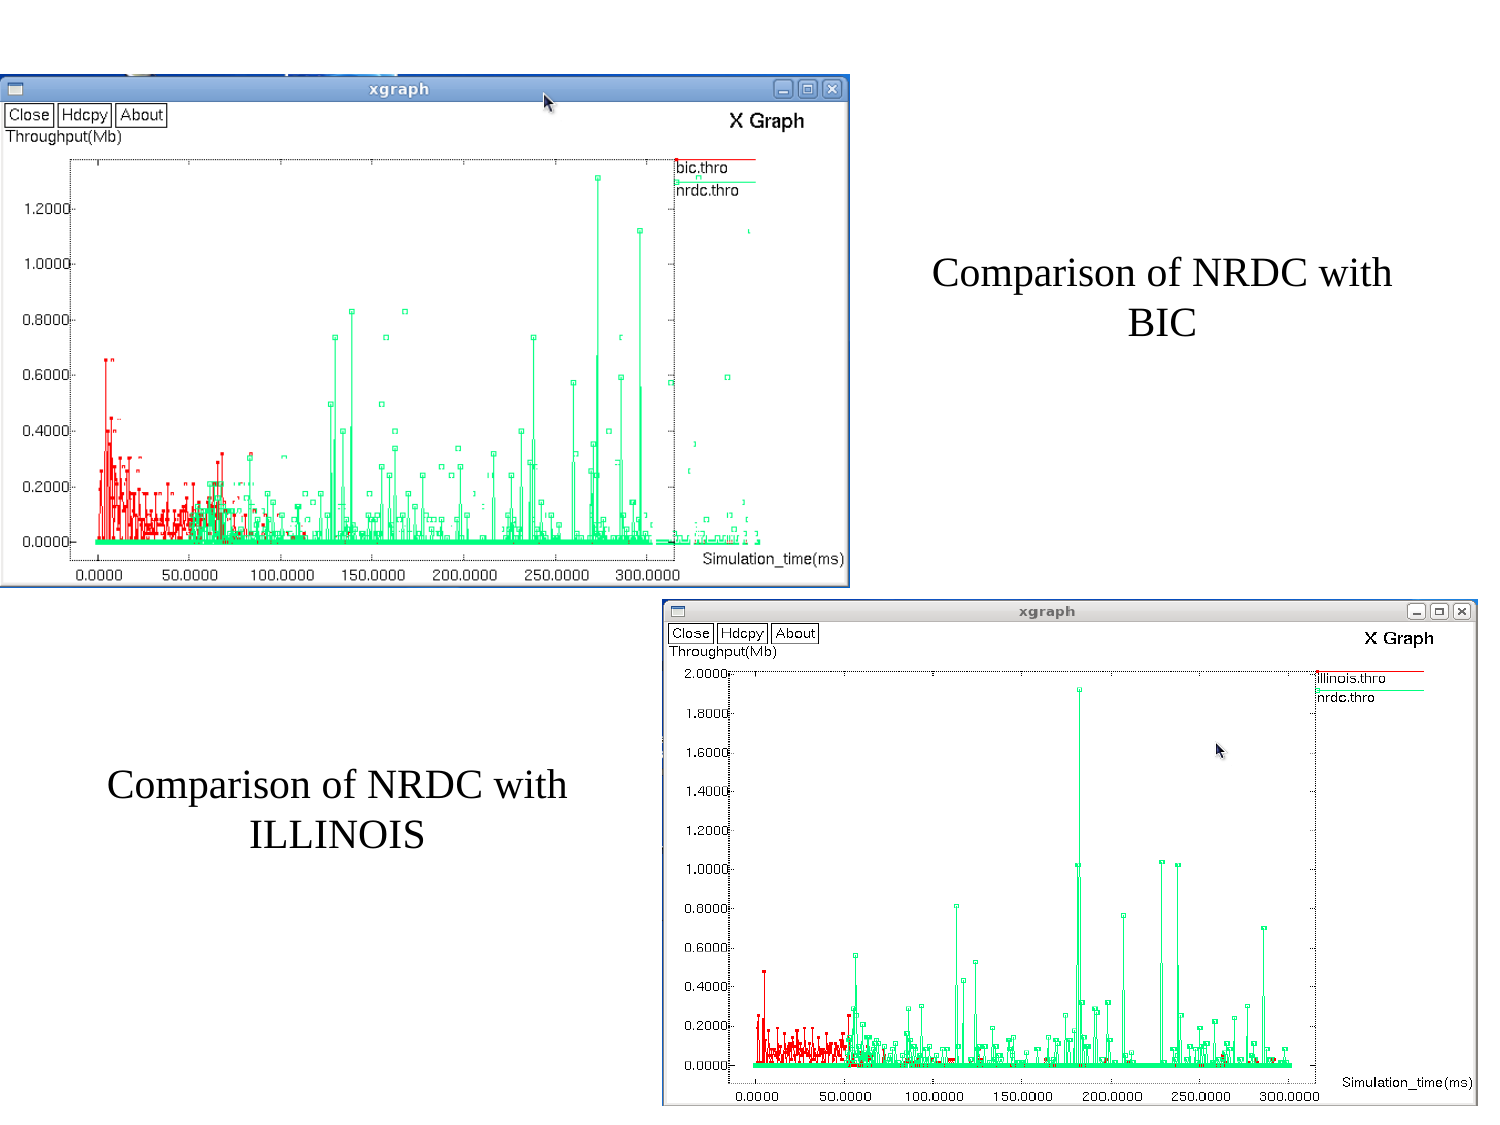

Comparison of NRDC with BIC
Comparison of NRDC with ILLINOIS